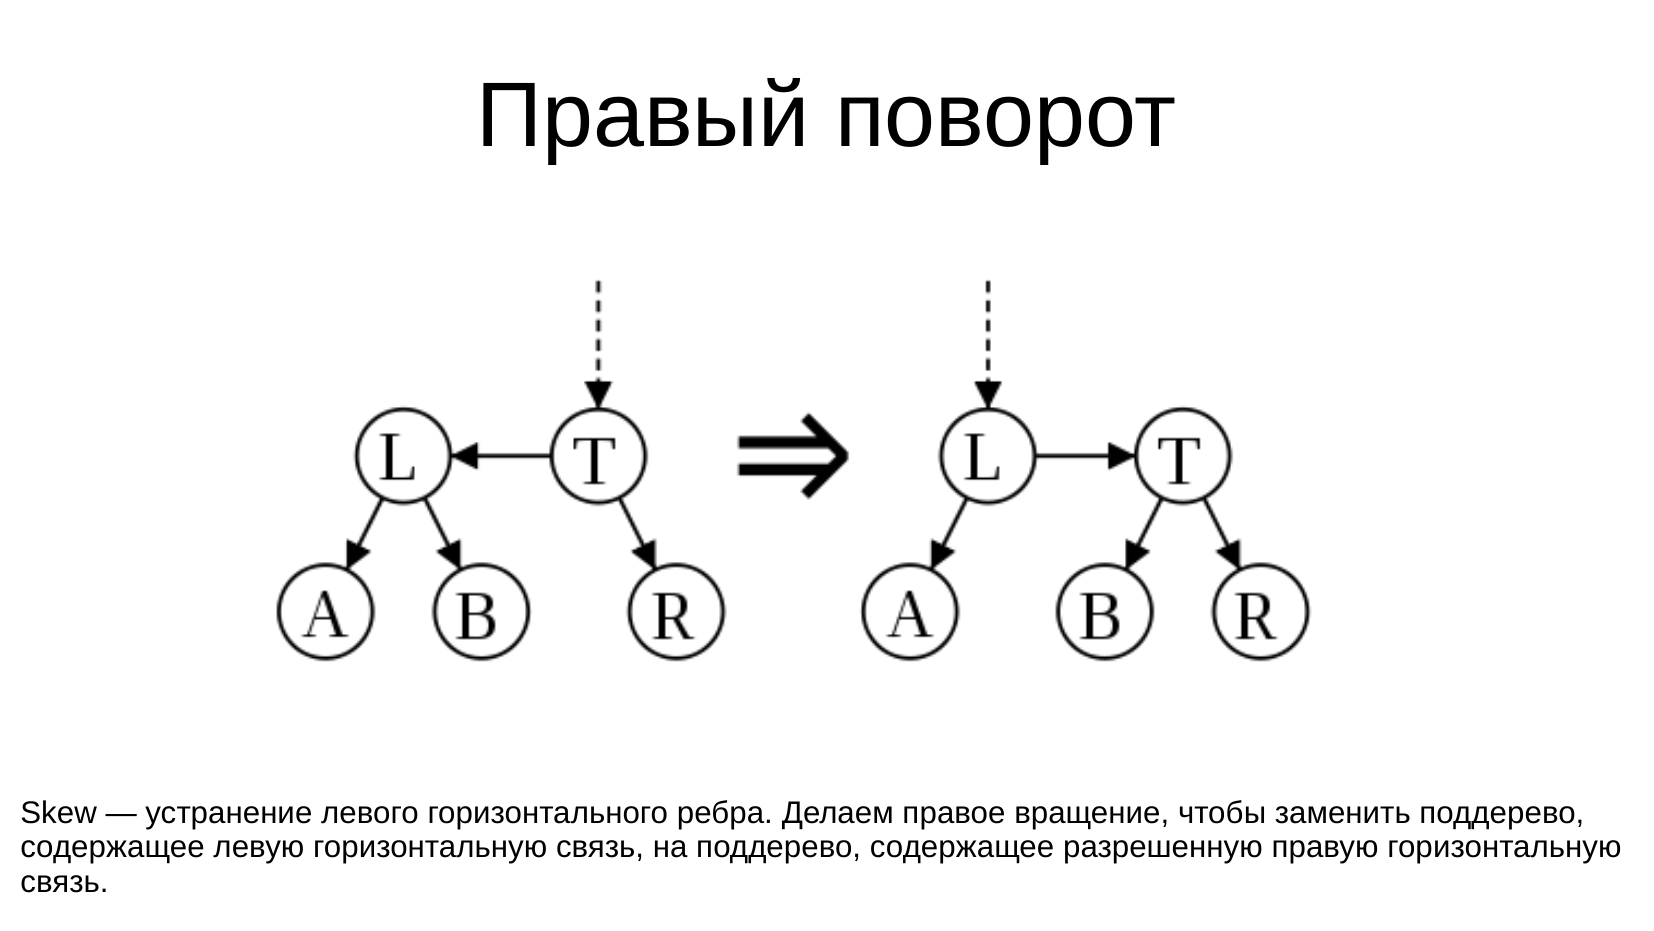

# Правый поворот
Skew — устранение левого горизонтального ребра. Делаем правое вращение, чтобы заменить поддерево, содержащее левую горизонтальную связь, на поддерево, содержащее разрешенную правую горизонтальную связь.